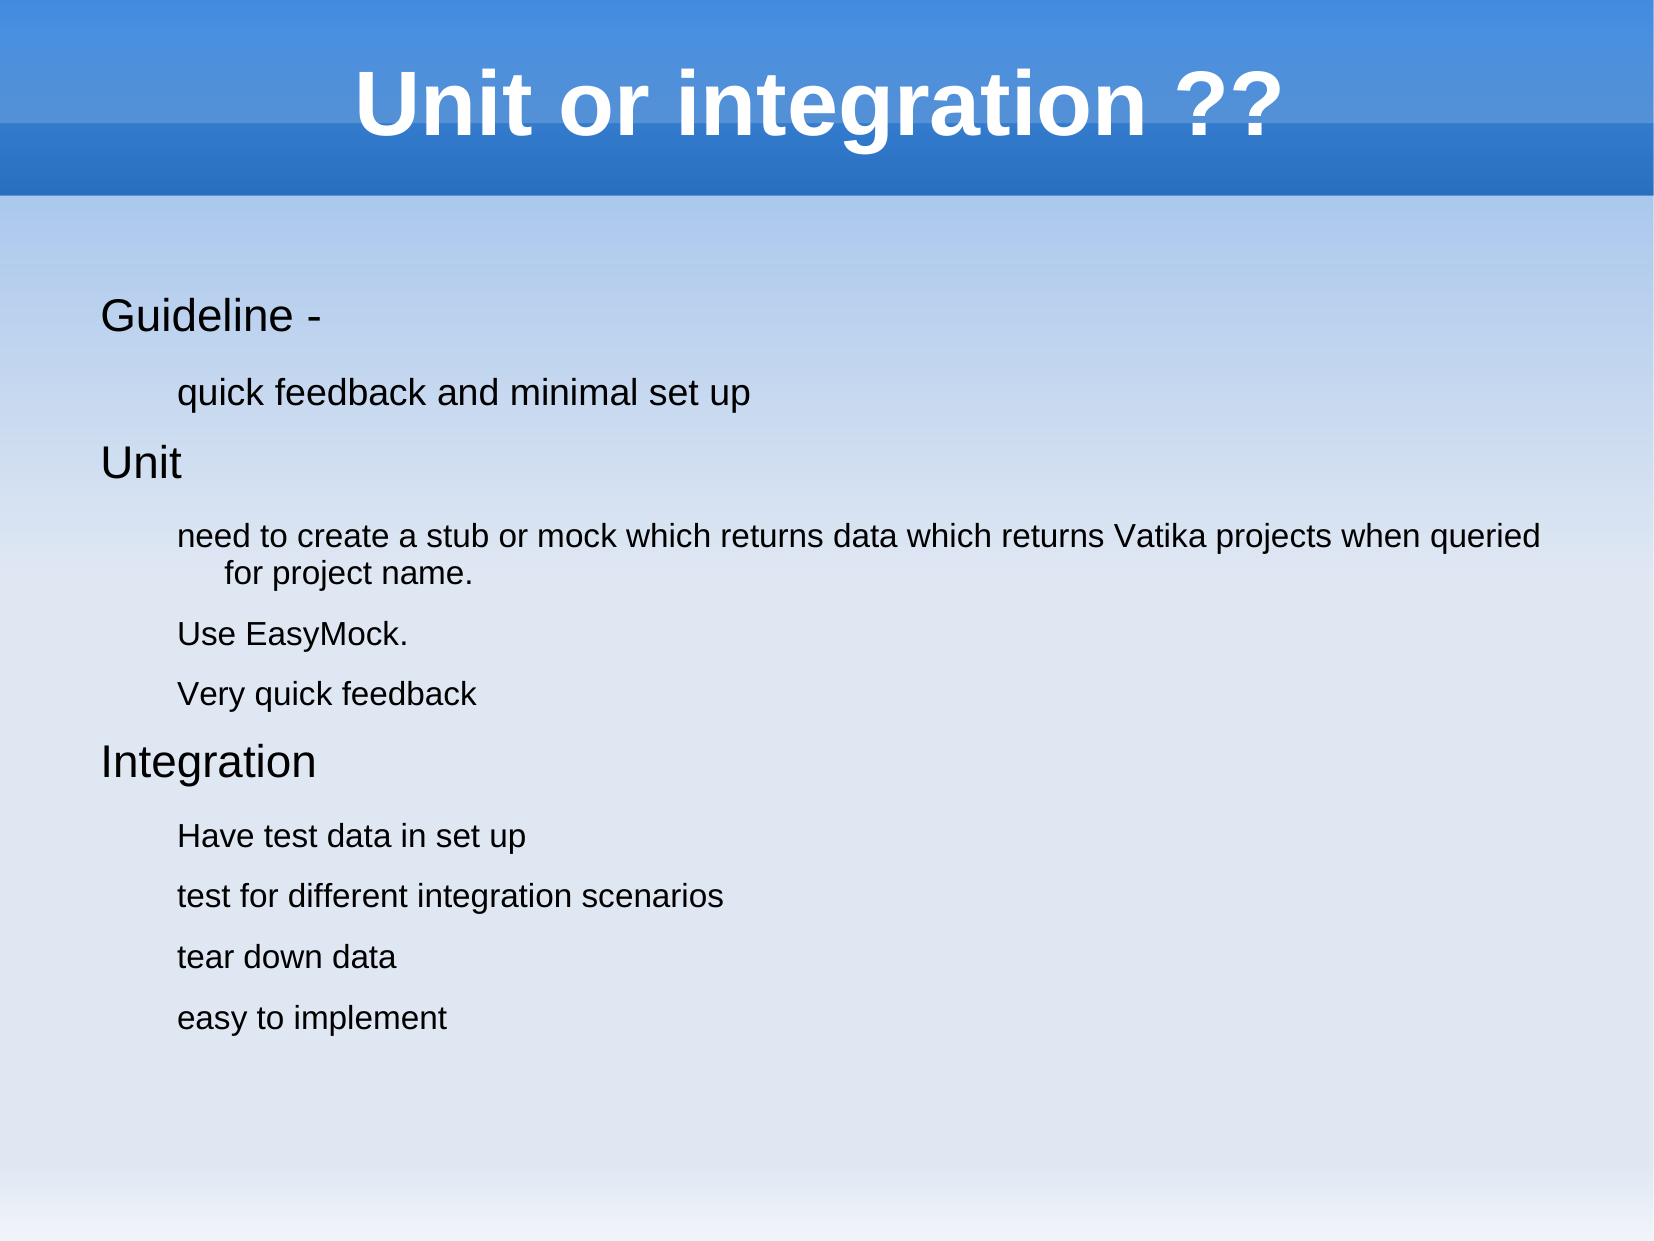

# Unit or integration ??
Guideline -
quick feedback and minimal set up
Unit
need to create a stub or mock which returns data which returns Vatika projects when queried for project name.
Use EasyMock.
Very quick feedback
Integration
Have test data in set up
test for different integration scenarios
tear down data
easy to implement